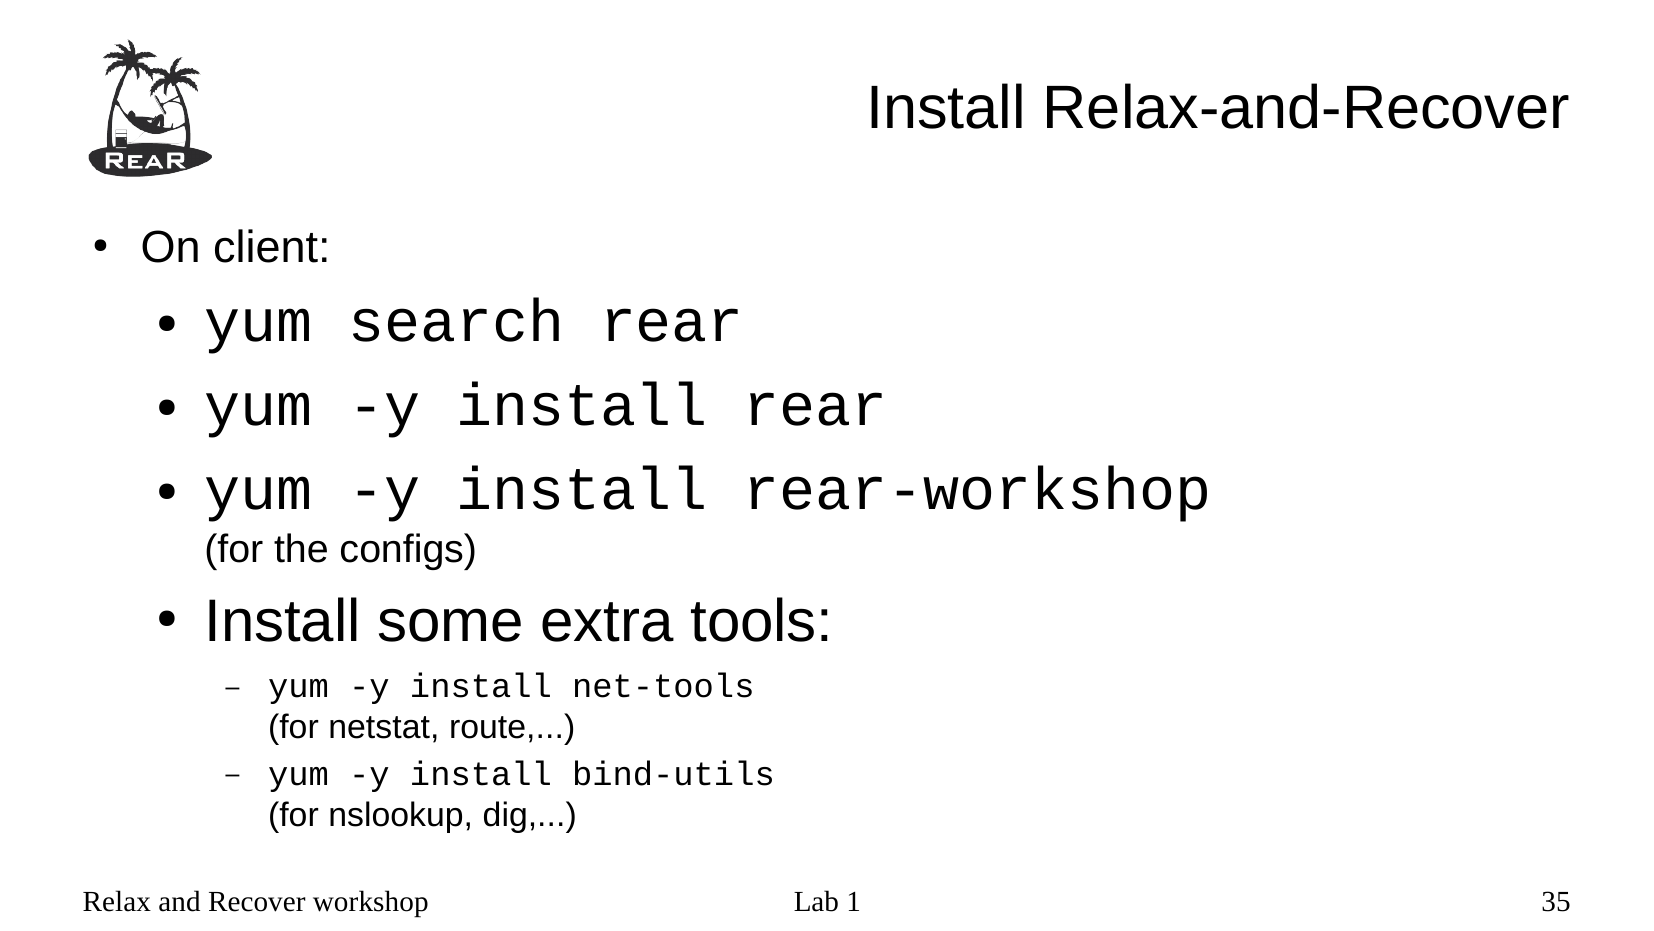

# Install Relax-and-Recover
On client:
yum search rear
yum -y install rear
yum -y install rear-workshop
(for the configs)
Install some extra tools:
yum -y install net-tools
(for netstat, route,...)
yum -y install bind-utils
(for nslookup, dig,...)
Relax and Recover workshop
Lab 1
35